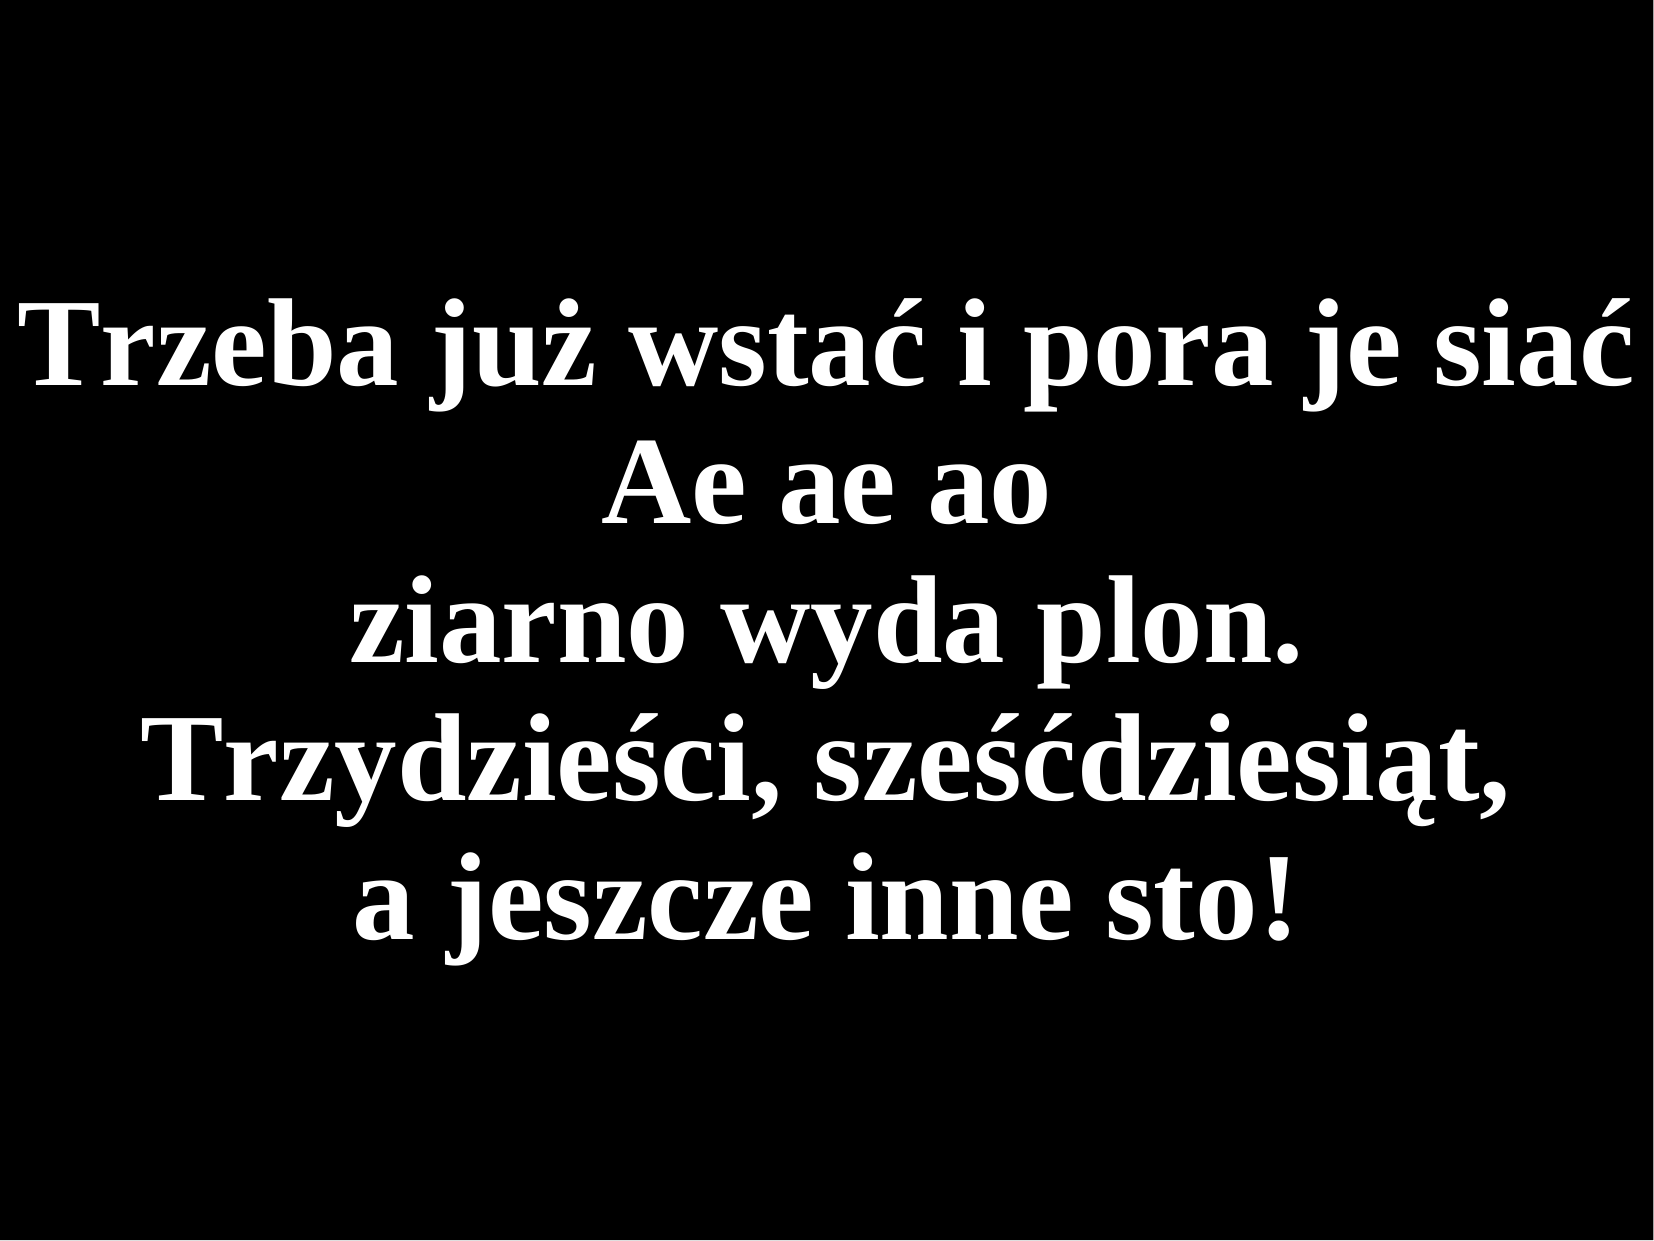

# Trzeba już wstać i pora je siać Ae ae ao ziarno wyda plon. Trzydzieści, sześćdziesiąt, a jeszcze inne sto!